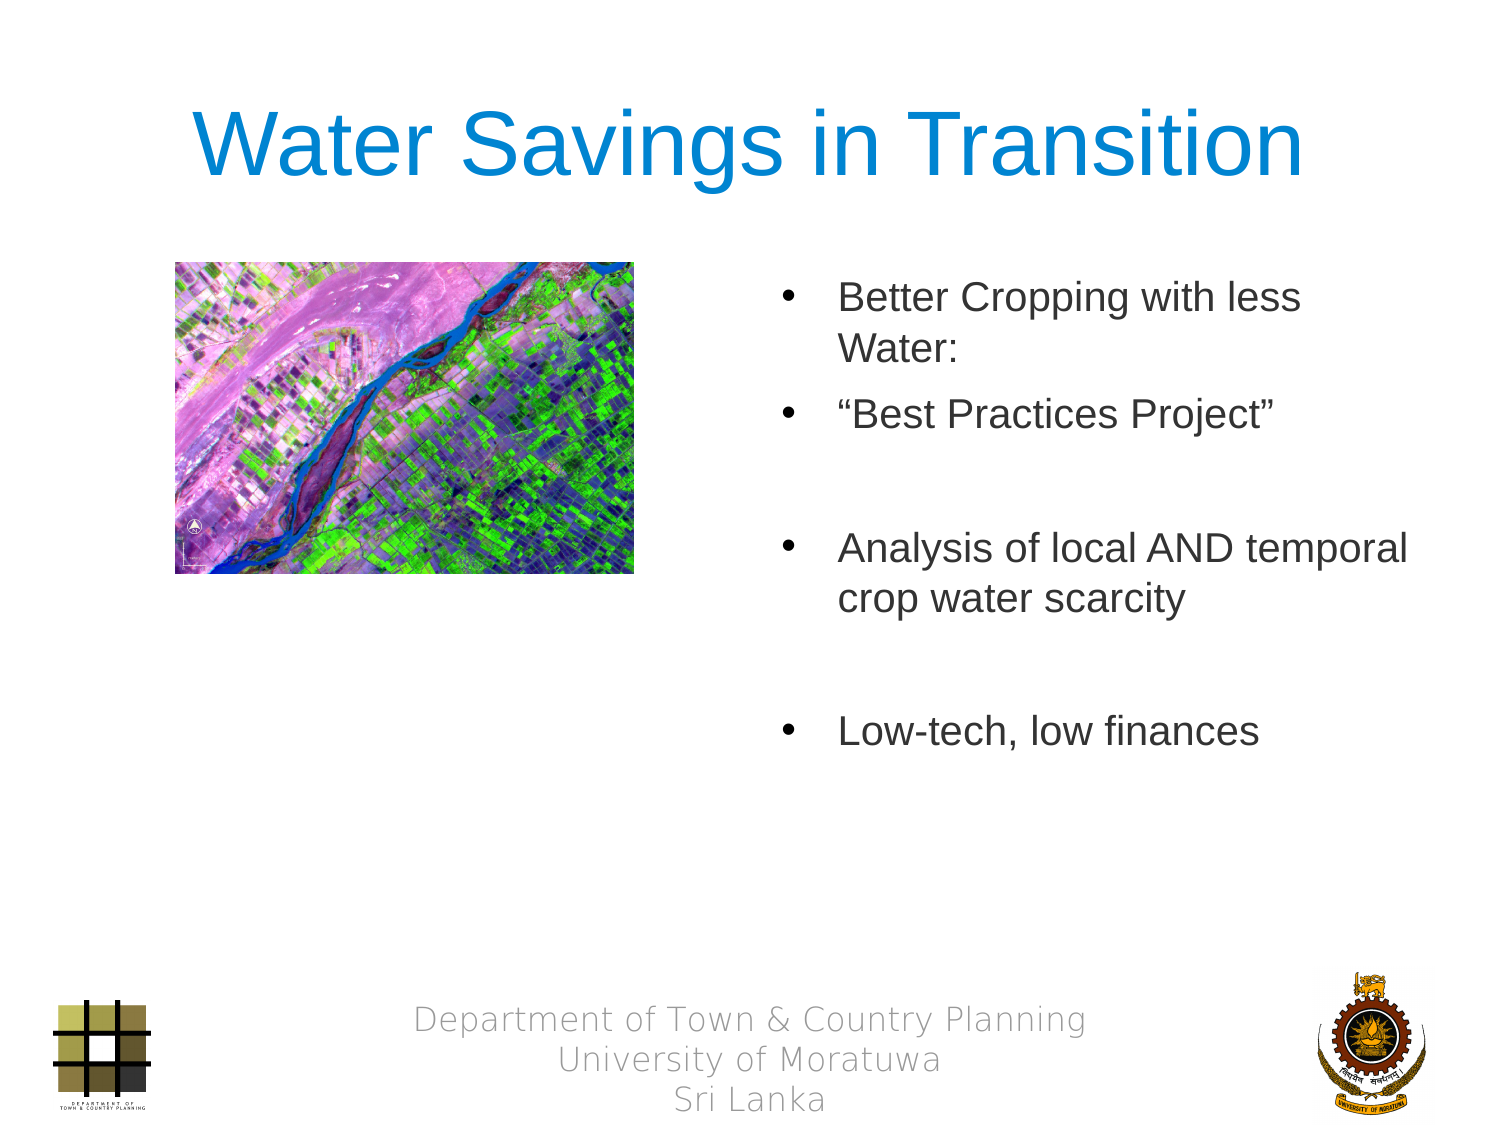

# Water Savings in Transition
Better Cropping with less Water:
“Best Practices Project”
Analysis of local AND temporal crop water scarcity
Low-tech, low finances